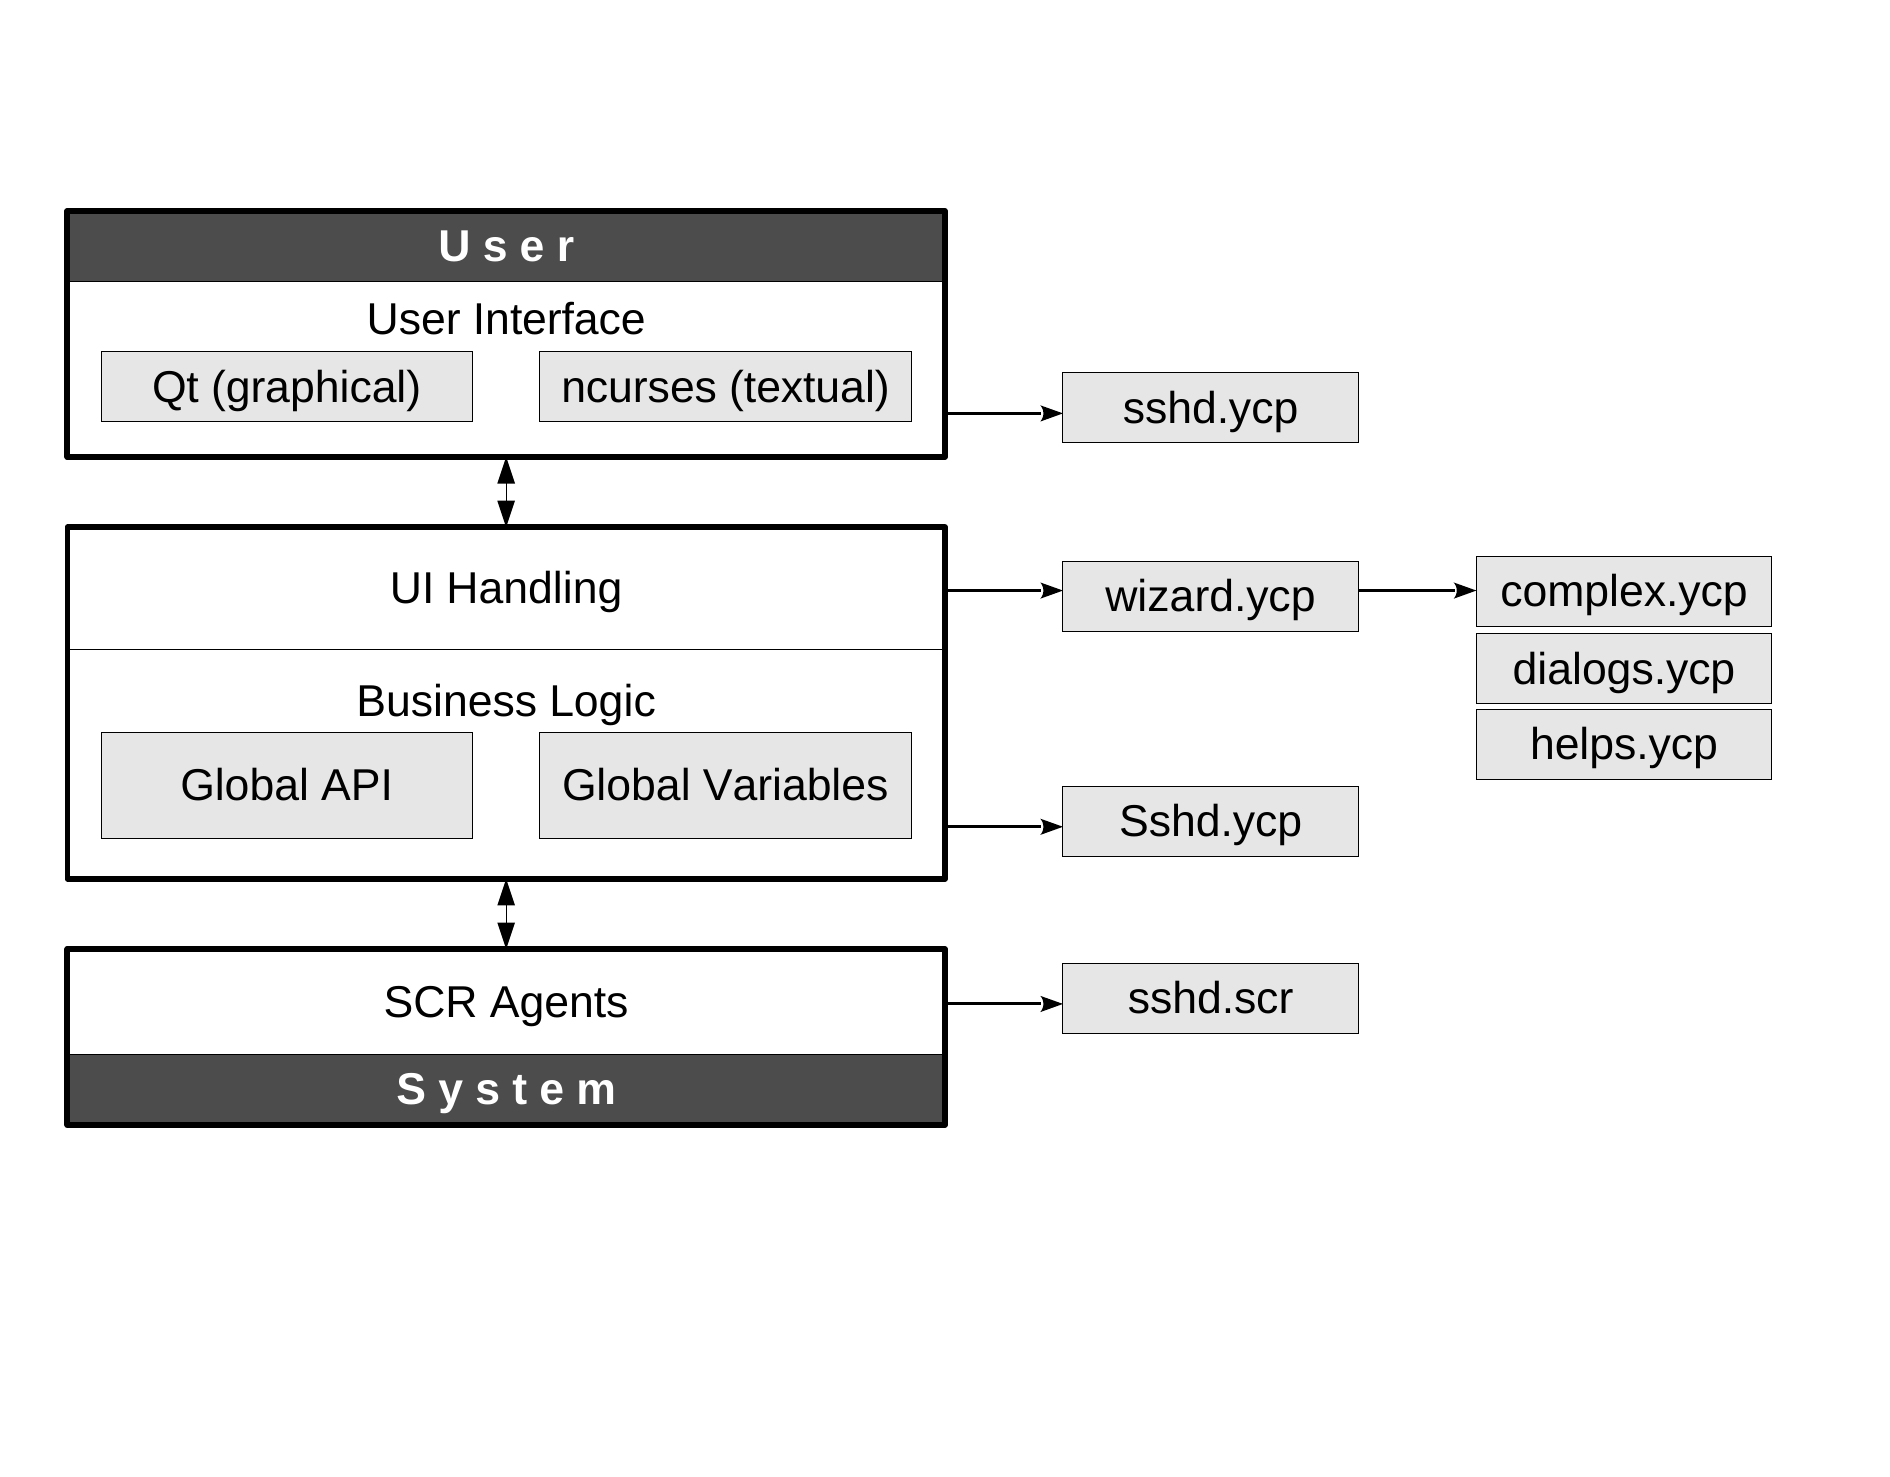

U s e r
User Interface
Qt (graphical)
ncurses (textual)
sshd.ycp
UI Handling
complex.ycp
wizard.ycp
dialogs.ycp
Business Logic
helps.ycp
Global API
Global Variables
Sshd.ycp
SCR Agents
sshd.scr
S y s t e m